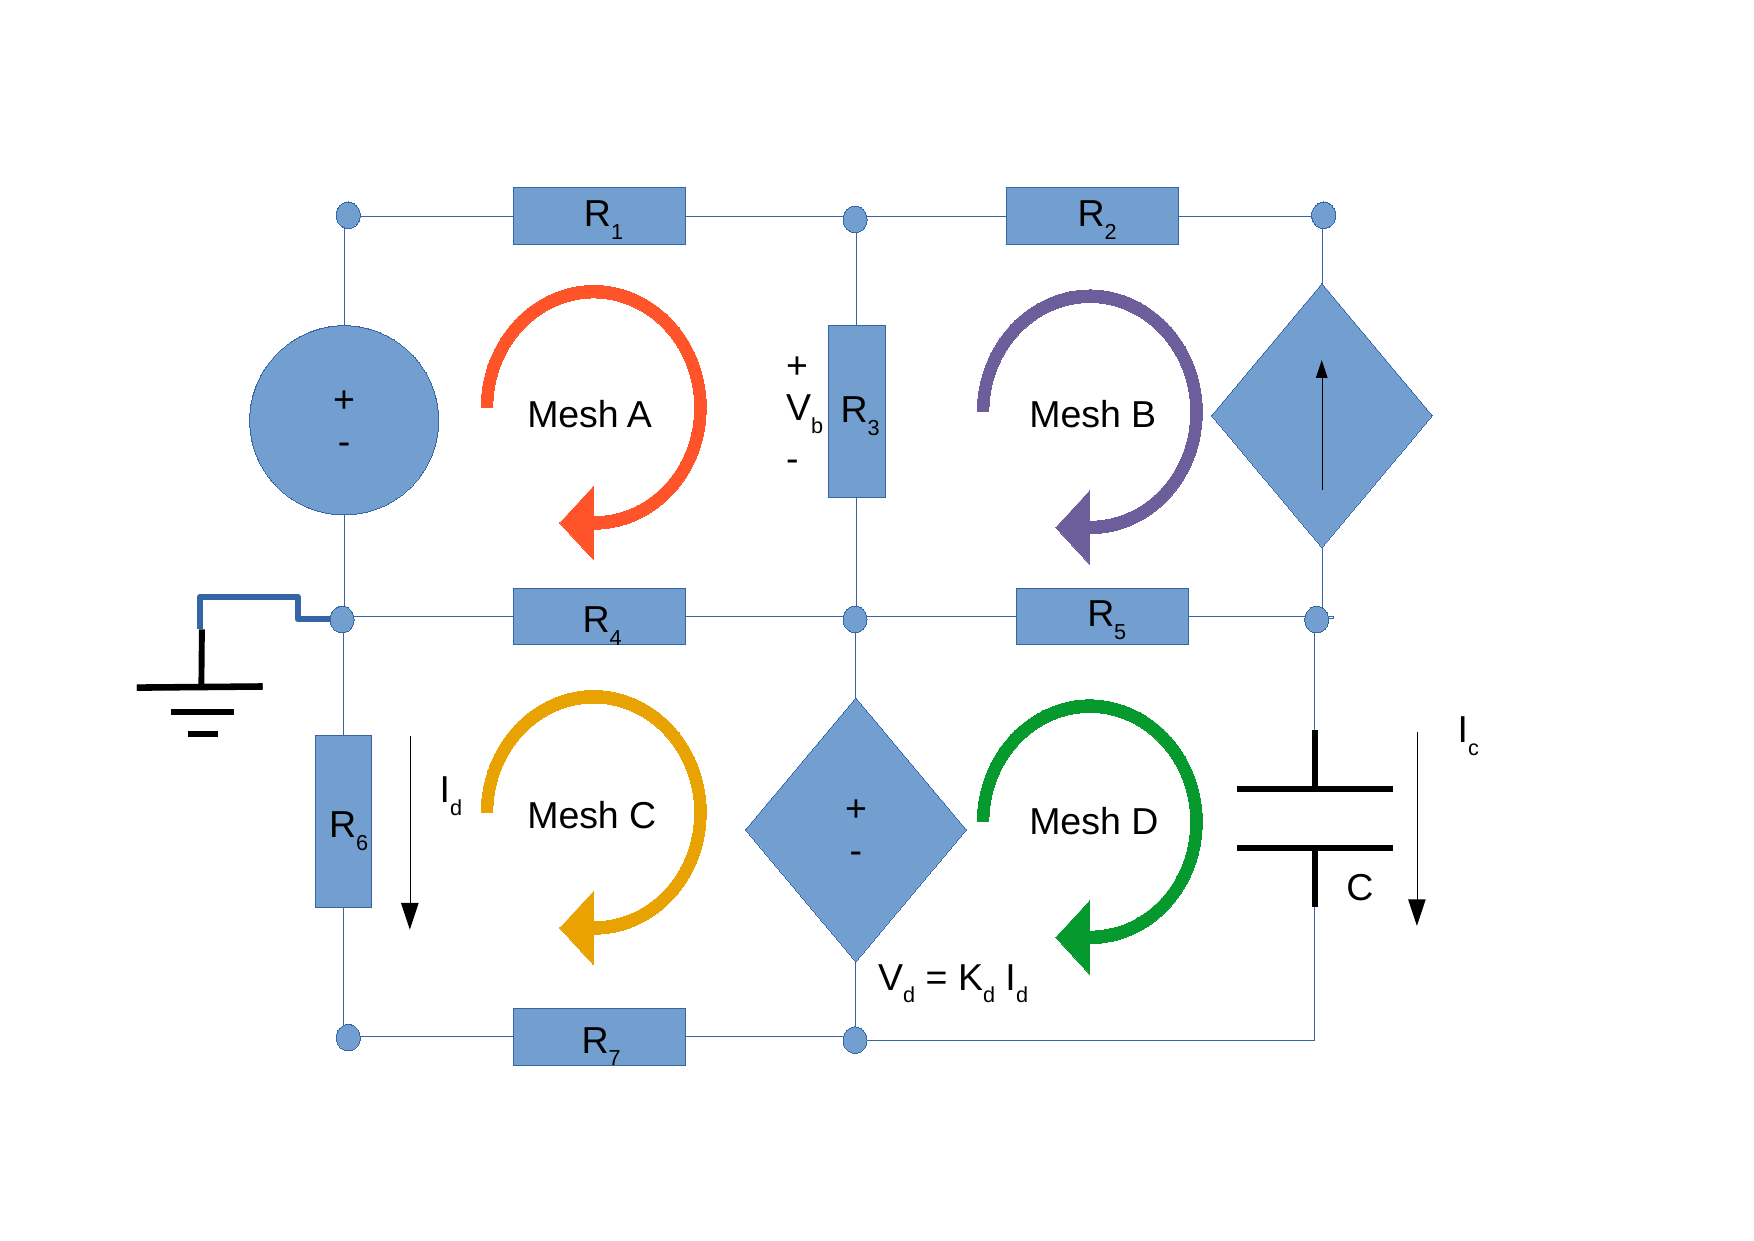

R1
R2
+
-
+
Vb
-
R3
Mesh A
Mesh B
R5
R4
+
-
Ic
Id
Mesh C
Mesh D
R6
C
Vd = Kd Id
R7